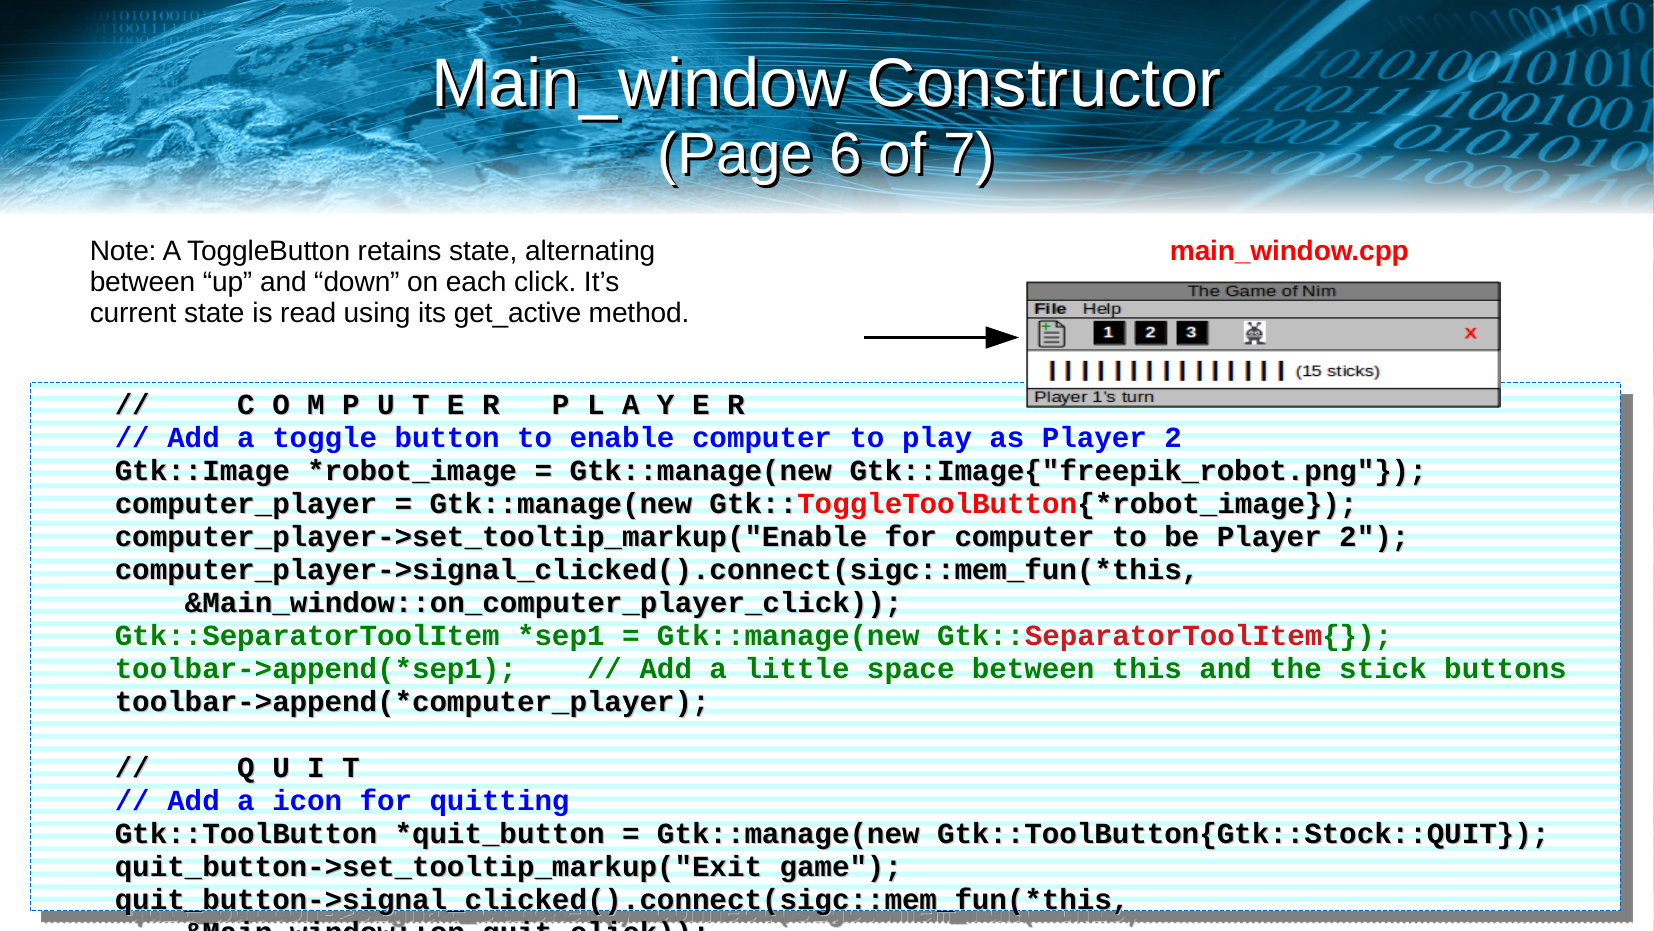

# Main_window Constructor (Page 6 of 7)
Note: A ToggleButton retains state, alternating
between “up” and “down” on each click. It’s
current state is read using its get_active method.
main_window.cpp
 // C O M P U T E R P L A Y E R
 // Add a toggle button to enable computer to play as Player 2
 Gtk::Image *robot_image = Gtk::manage(new Gtk::Image{"freepik_robot.png"});
 computer_player = Gtk::manage(new Gtk::ToggleToolButton{*robot_image});
 computer_player->set_tooltip_markup("Enable for computer to be Player 2");
 computer_player->signal_clicked().connect(sigc::mem_fun(*this,
 &Main_window::on_computer_player_click));
 Gtk::SeparatorToolItem *sep1 = Gtk::manage(new Gtk::SeparatorToolItem{});
 toolbar->append(*sep1); // Add a little space between this and the stick buttons
 toolbar->append(*computer_player);
 // Q U I T
 // Add a icon for quitting
 Gtk::ToolButton *quit_button = Gtk::manage(new Gtk::ToolButton{Gtk::Stock::QUIT});
 quit_button->set_tooltip_markup("Exit game");
 quit_button->signal_clicked().connect(sigc::mem_fun(*this,
 &Main_window::on_quit_click));
 Gtk::SeparatorToolItem *sep = Gtk::manage(new Gtk::SeparatorToolItem{});
 sep->set_expand(true); // The expanding sep forces the Quit button to the right
 toolbar->append(*sep);
 toolbar->append(*quit_button);